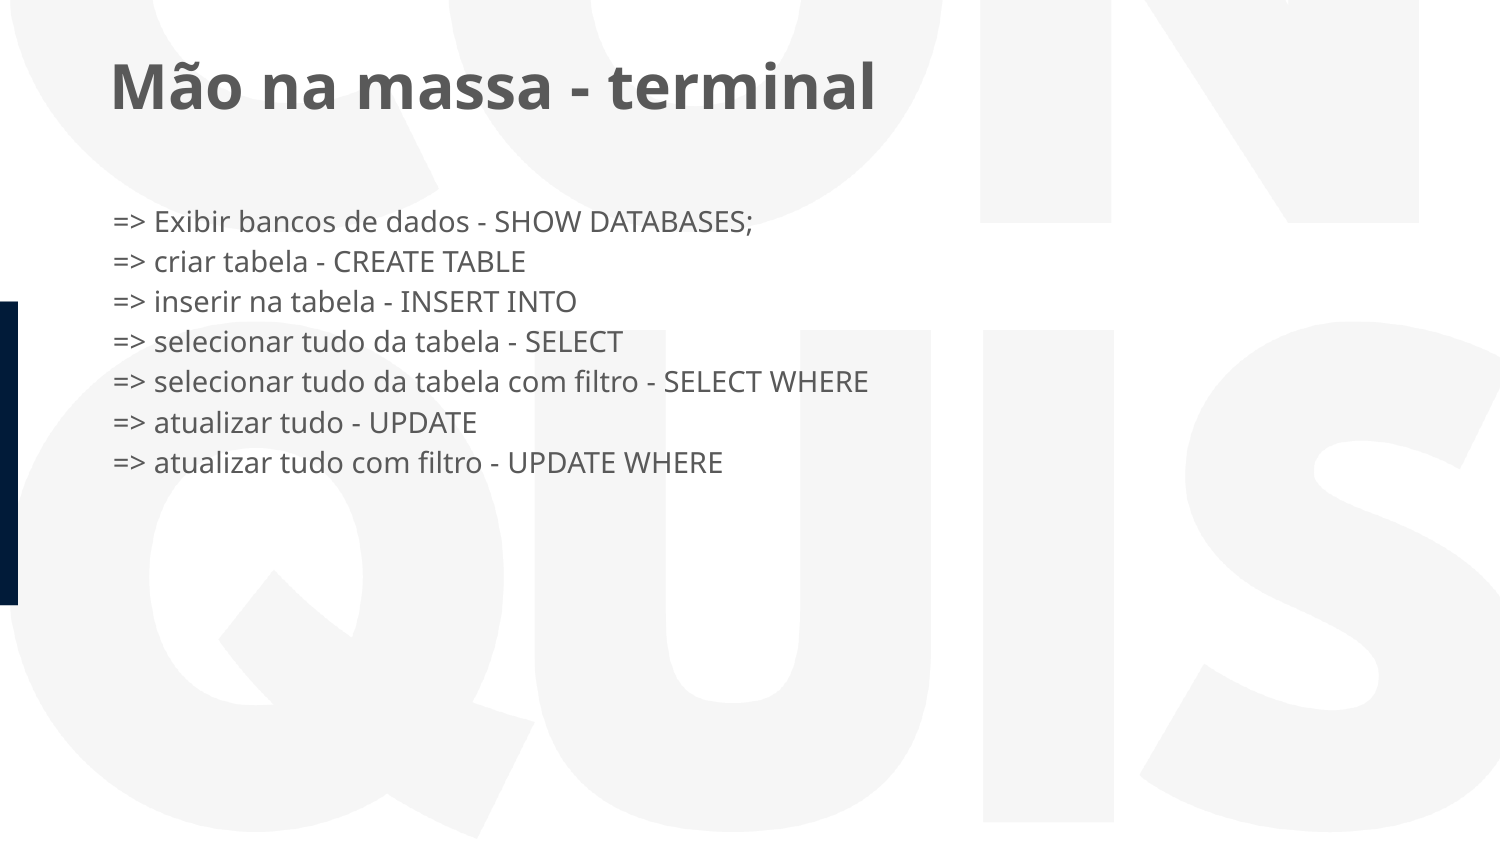

# Mão na massa - terminal
=> Exibir bancos de dados - SHOW DATABASES;
=> criar tabela - CREATE TABLE
=> inserir na tabela - INSERT INTO
=> selecionar tudo da tabela - SELECT
=> selecionar tudo da tabela com filtro - SELECT WHERE
=> atualizar tudo - UPDATE
=> atualizar tudo com filtro - UPDATE WHERE